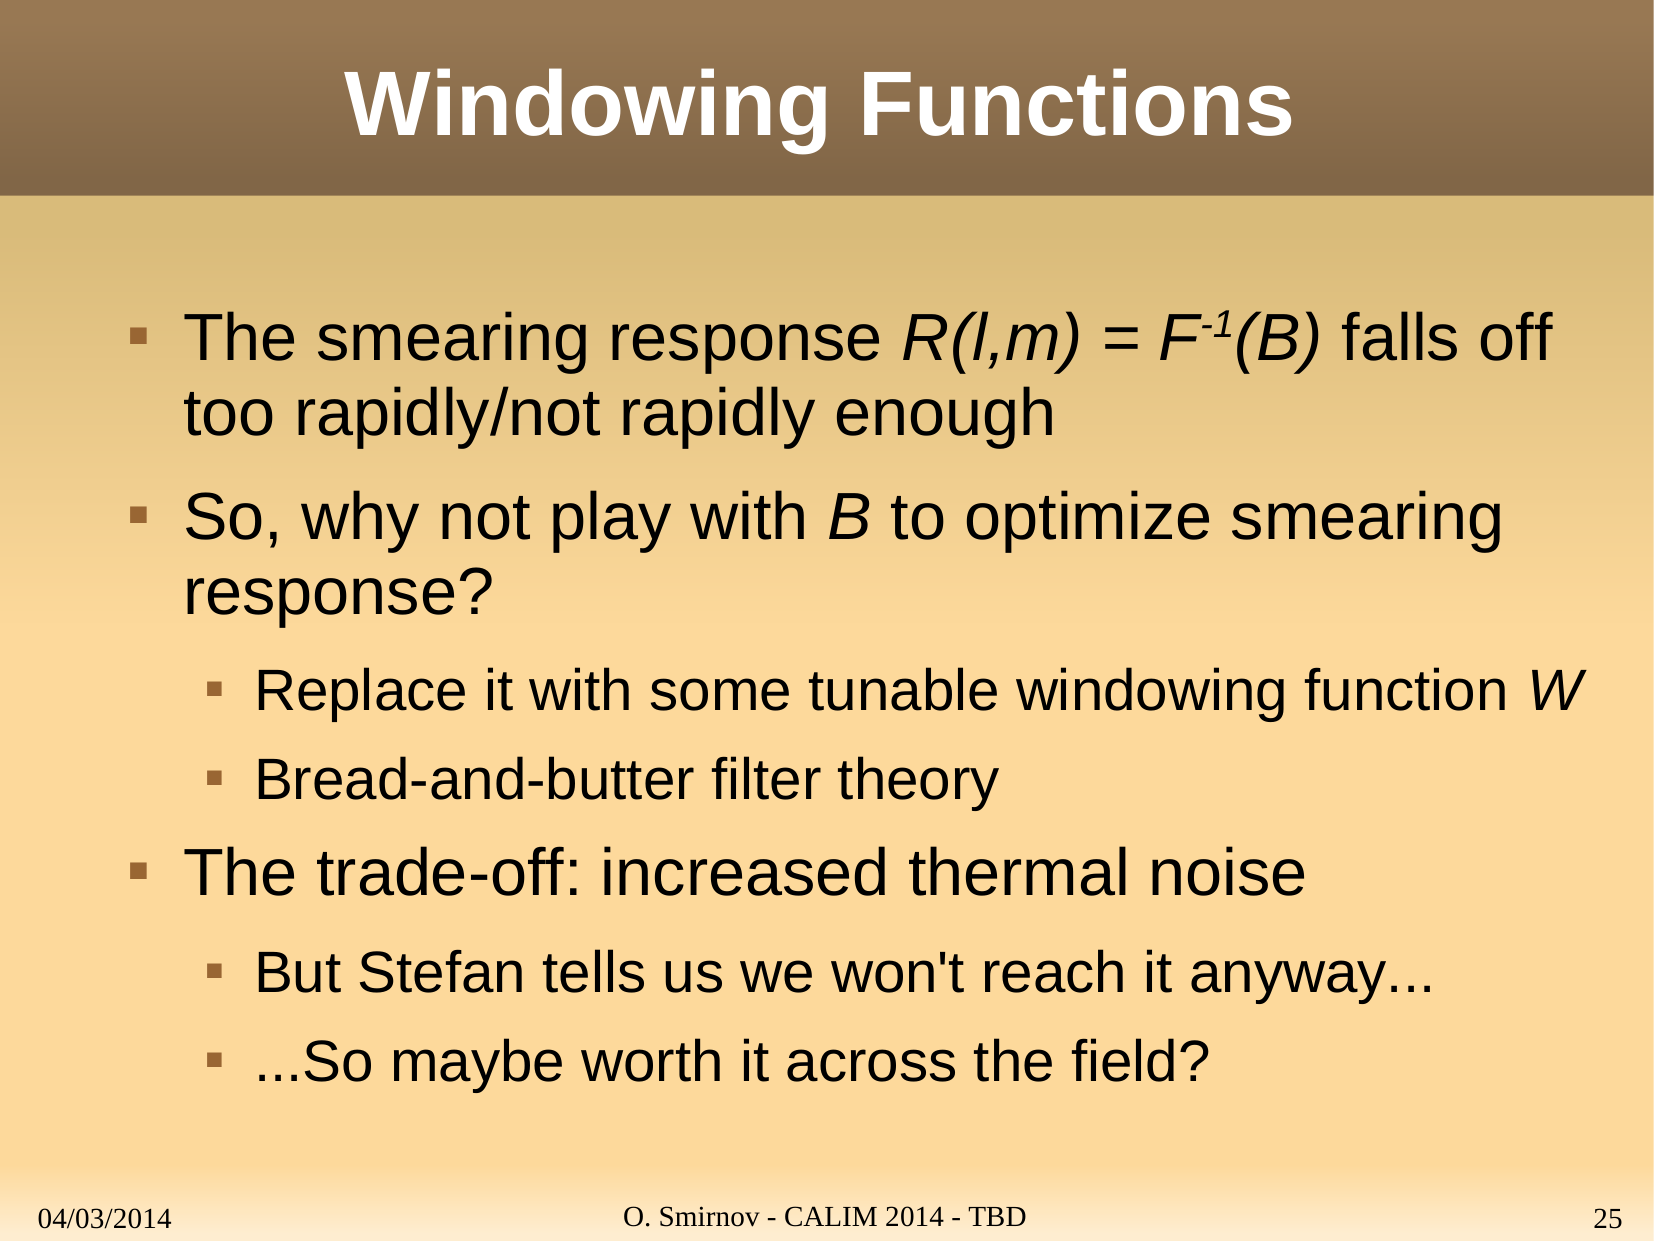

# Windowing Functions
The smearing response R(l,m) = F-1(B) falls off too rapidly/not rapidly enough
So, why not play with B to optimize smearing response?
Replace it with some tunable windowing function W
Bread-and-butter filter theory
The trade-off: increased thermal noise
But Stefan tells us we won't reach it anyway...
...So maybe worth it across the field?
O. Smirnov - CALIM 2014 - TBD
04/03/2014
25